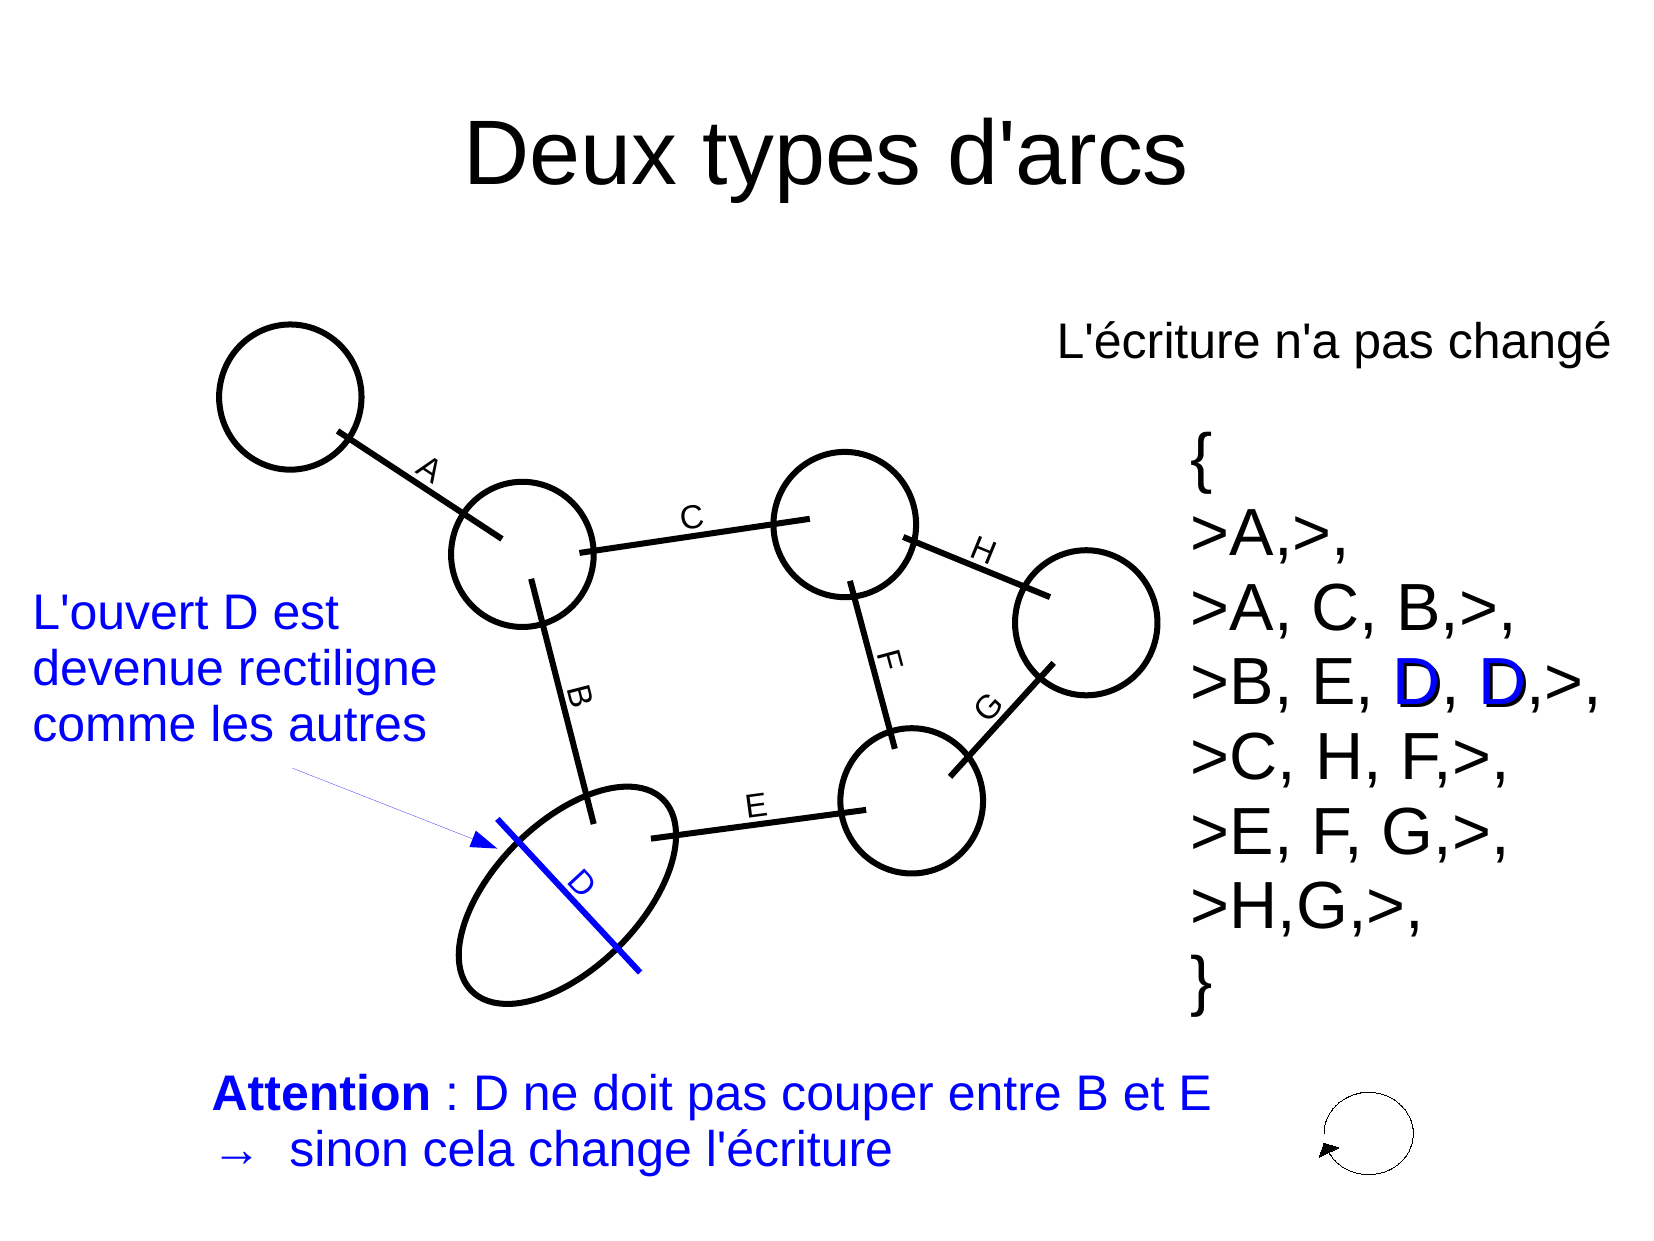

# Deux types d'arcs
L'écriture n'a pas changé
{
>A,>,
>A, C, B,>,
>B, E, D, D,>,
>C, H, F,>,
>E, F, G,>,
>H,G,>,
}
A
C
H
L'ouvert D est
devenue rectiligne
comme les autres
B
F
G
E
D
Attention : D ne doit pas couper entre B et E
→ sinon cela change l'écriture